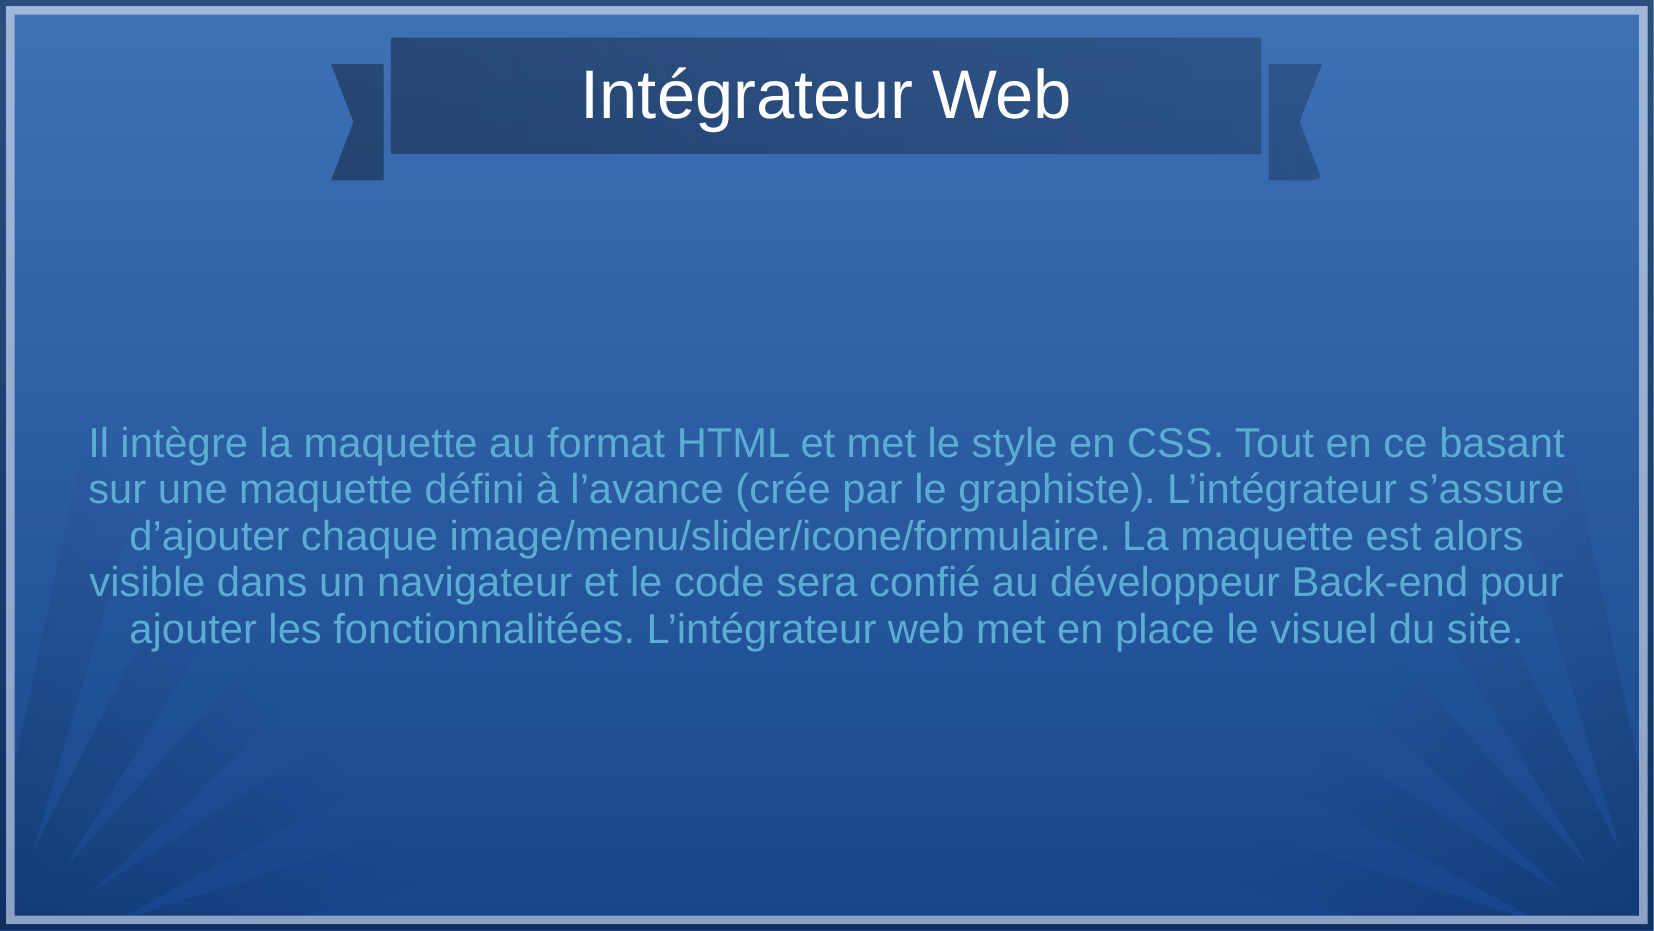

# Intégrateur Web
Il intègre la maquette au format HTML et met le style en CSS. Tout en ce basant sur une maquette défini à l’avance (crée par le graphiste). L’intégrateur s’assure d’ajouter chaque image/menu/slider/icone/formulaire. La maquette est alors visible dans un navigateur et le code sera confié au développeur Back-end pour ajouter les fonctionnalitées. L’intégrateur web met en place le visuel du site.